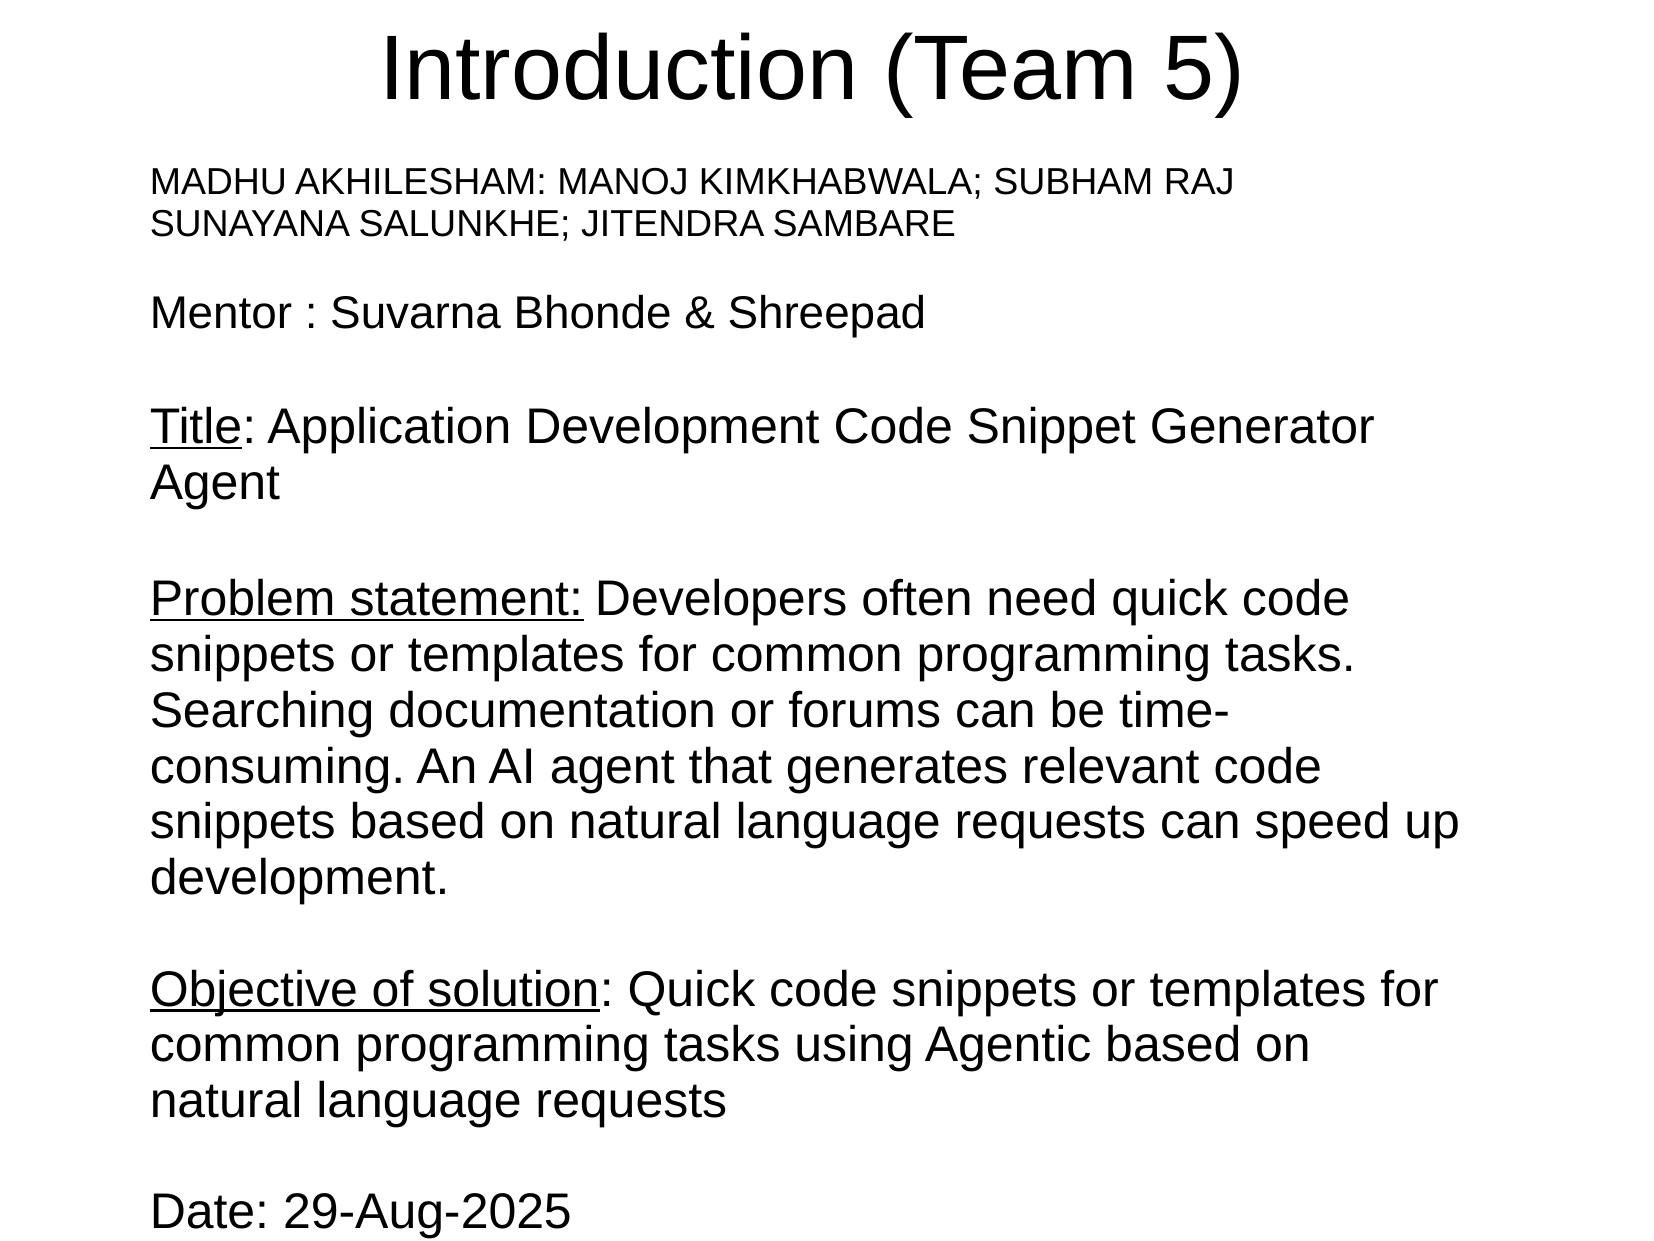

Introduction (Team 5)
MADHU AKHILESHAM: MANOJ KIMKHABWALA; SUBHAM RAJ
SUNAYANA SALUNKHE; JITENDRA SAMBARE
Mentor : Suvarna Bhonde & Shreepad
Title: Application Development Code Snippet Generator Agent
Problem statement: Developers often need quick code snippets or templates for common programming tasks. Searching documentation or forums can be time-consuming. An AI agent that generates relevant code snippets based on natural language requests can speed up development.
Objective of solution: Quick code snippets or templates for common programming tasks using Agentic based on natural language requests
Date: 29-Aug-2025